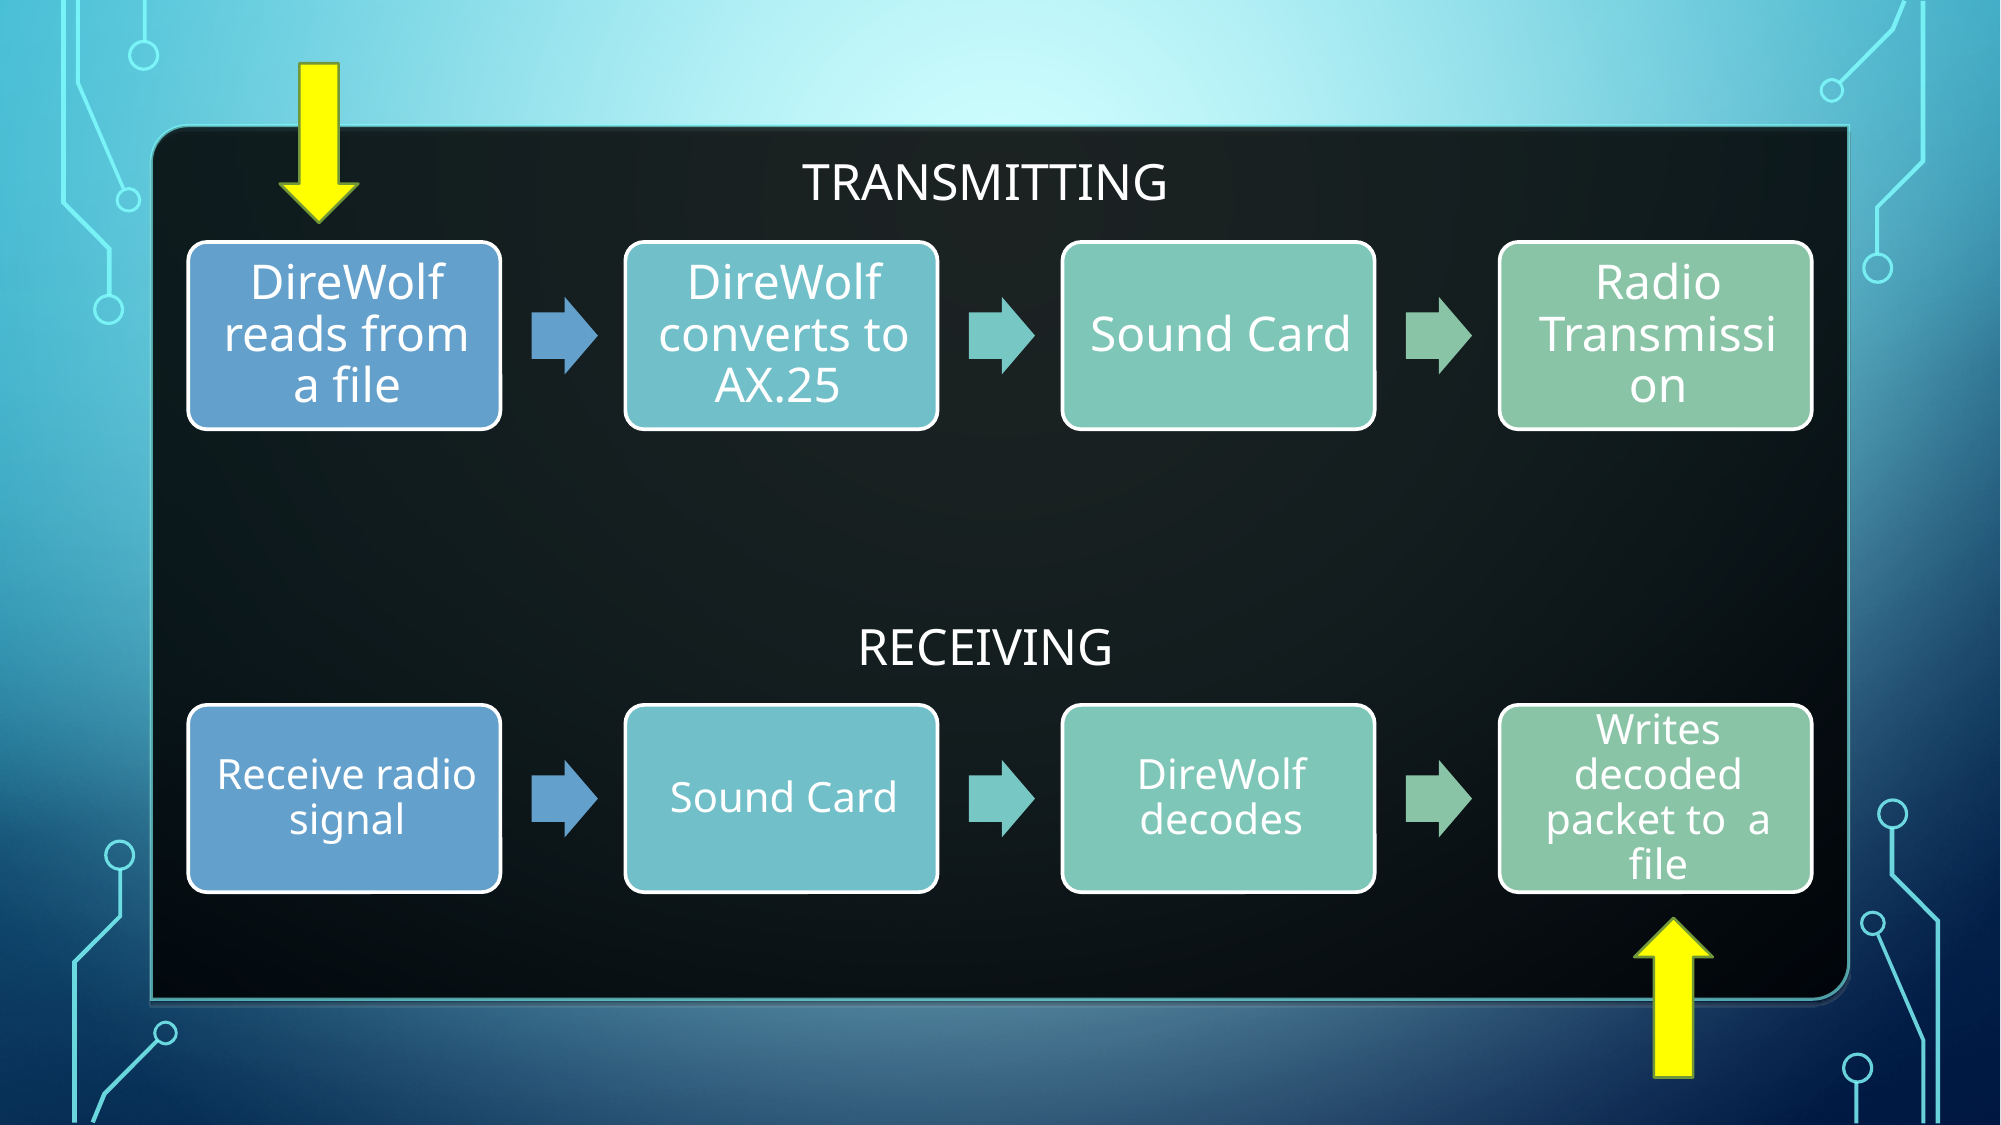

TRANSMITTING
DireWolf reads from a file
DireWolf converts to AX.25
Sound Card
Radio Transmission
RECEIVING
Receive radio signal
Sound Card
DireWolf decodes
Writes decoded packet to  a file